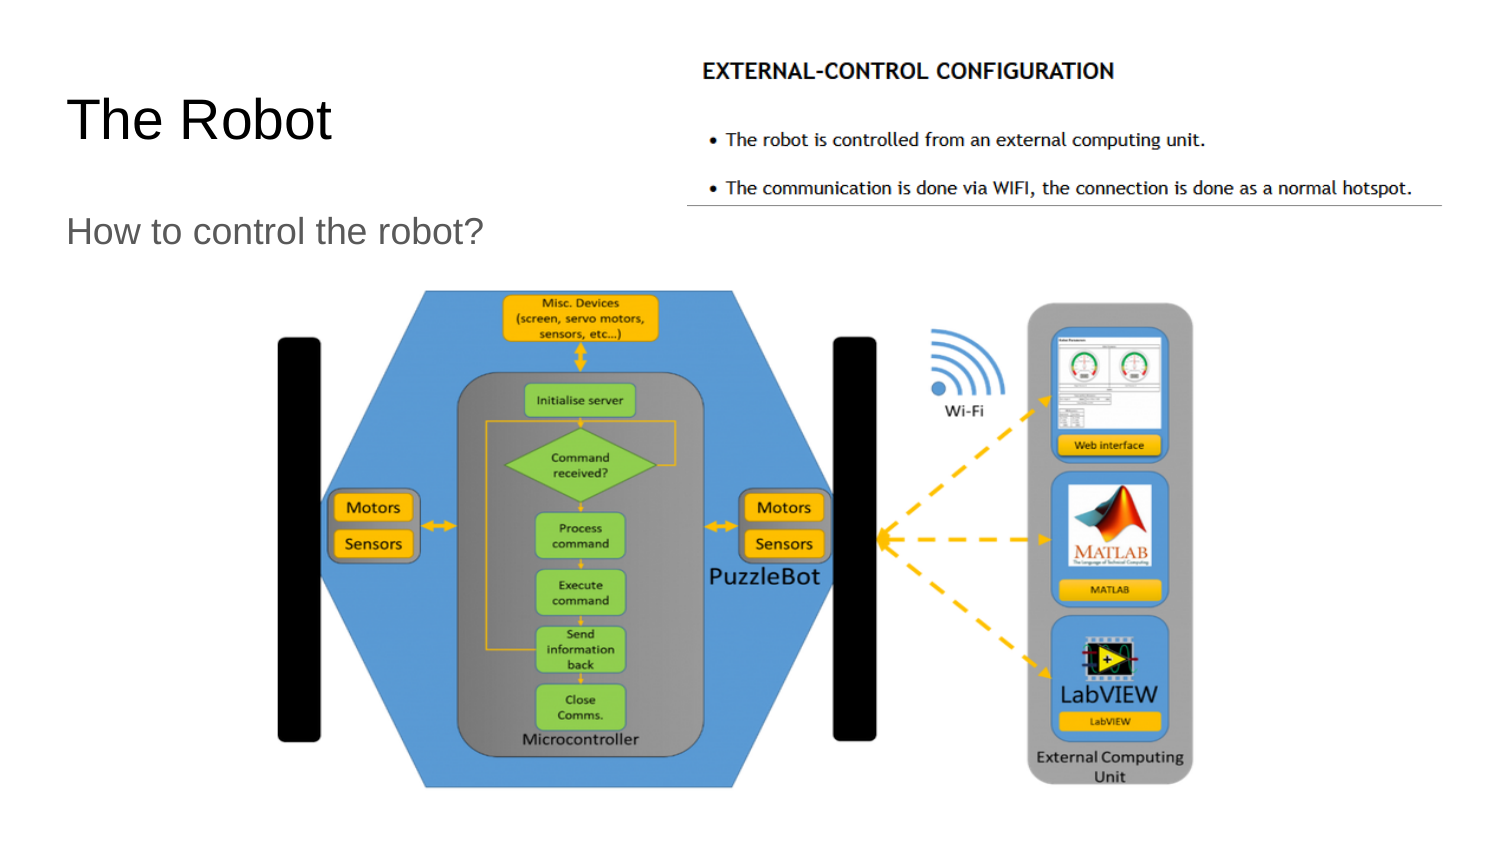

# The Robot
How to control the robot?